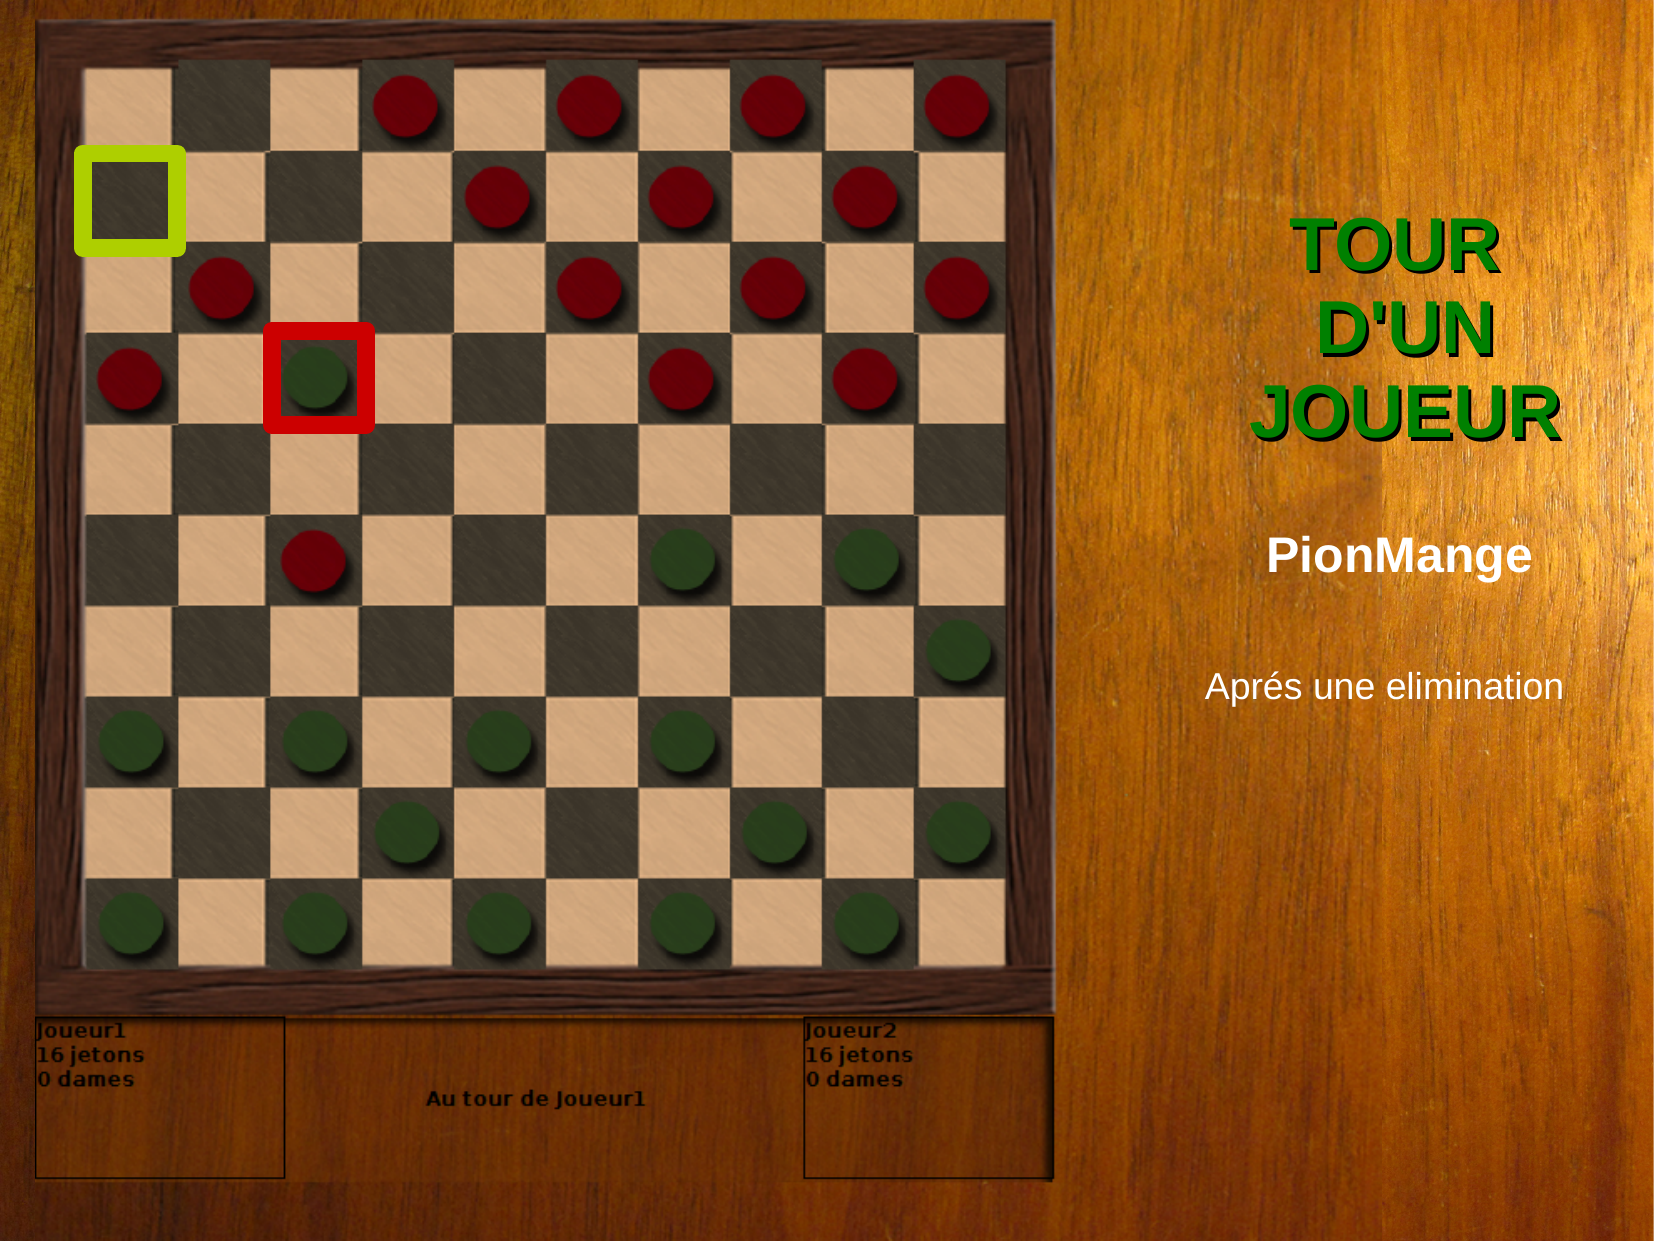

# TOUR D'UN JOUEUR
PionMange
Aprés une elimination